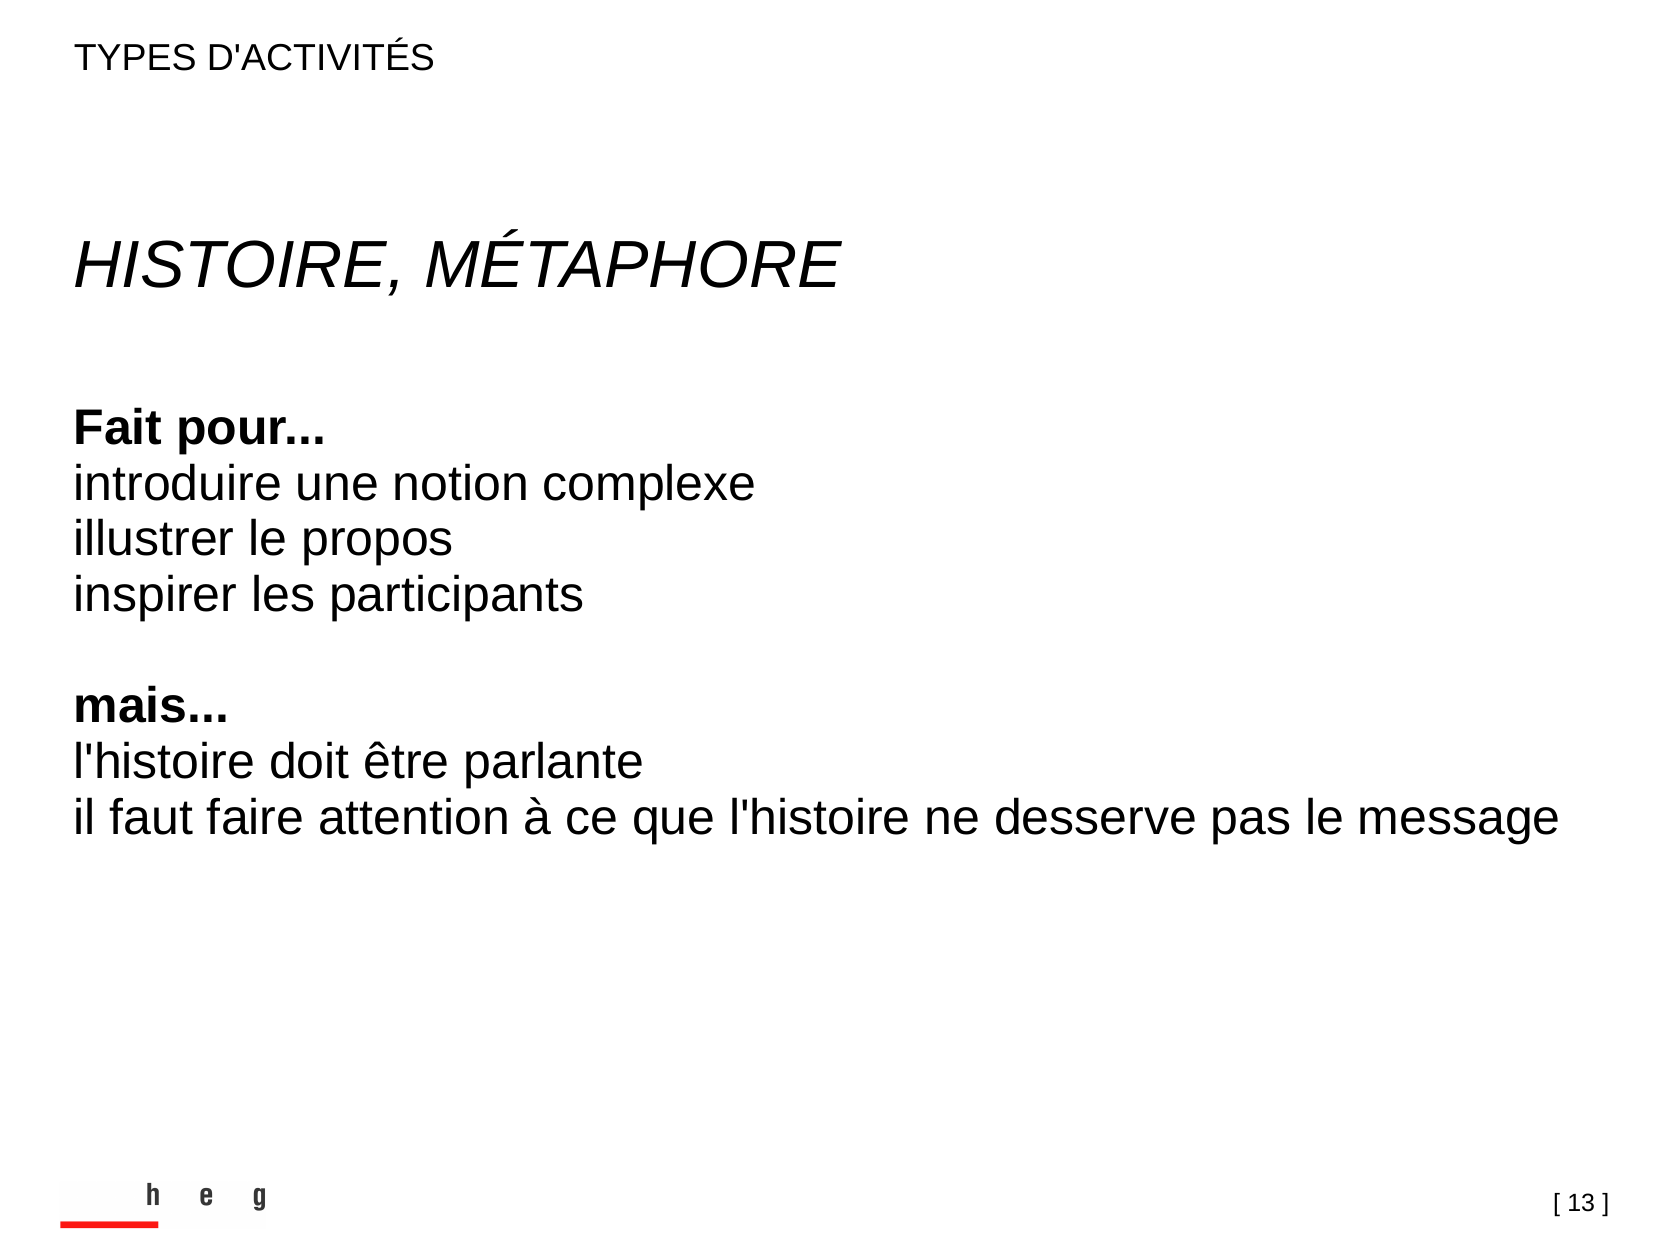

TYPES D'ACTIVITÉS
HISTOIRE, MÉTAPHORE
Fait pour...
introduire une notion complexe
illustrer le propos
inspirer les participants
mais...
l'histoire doit être parlante
il faut faire attention à ce que l'histoire ne desserve pas le message